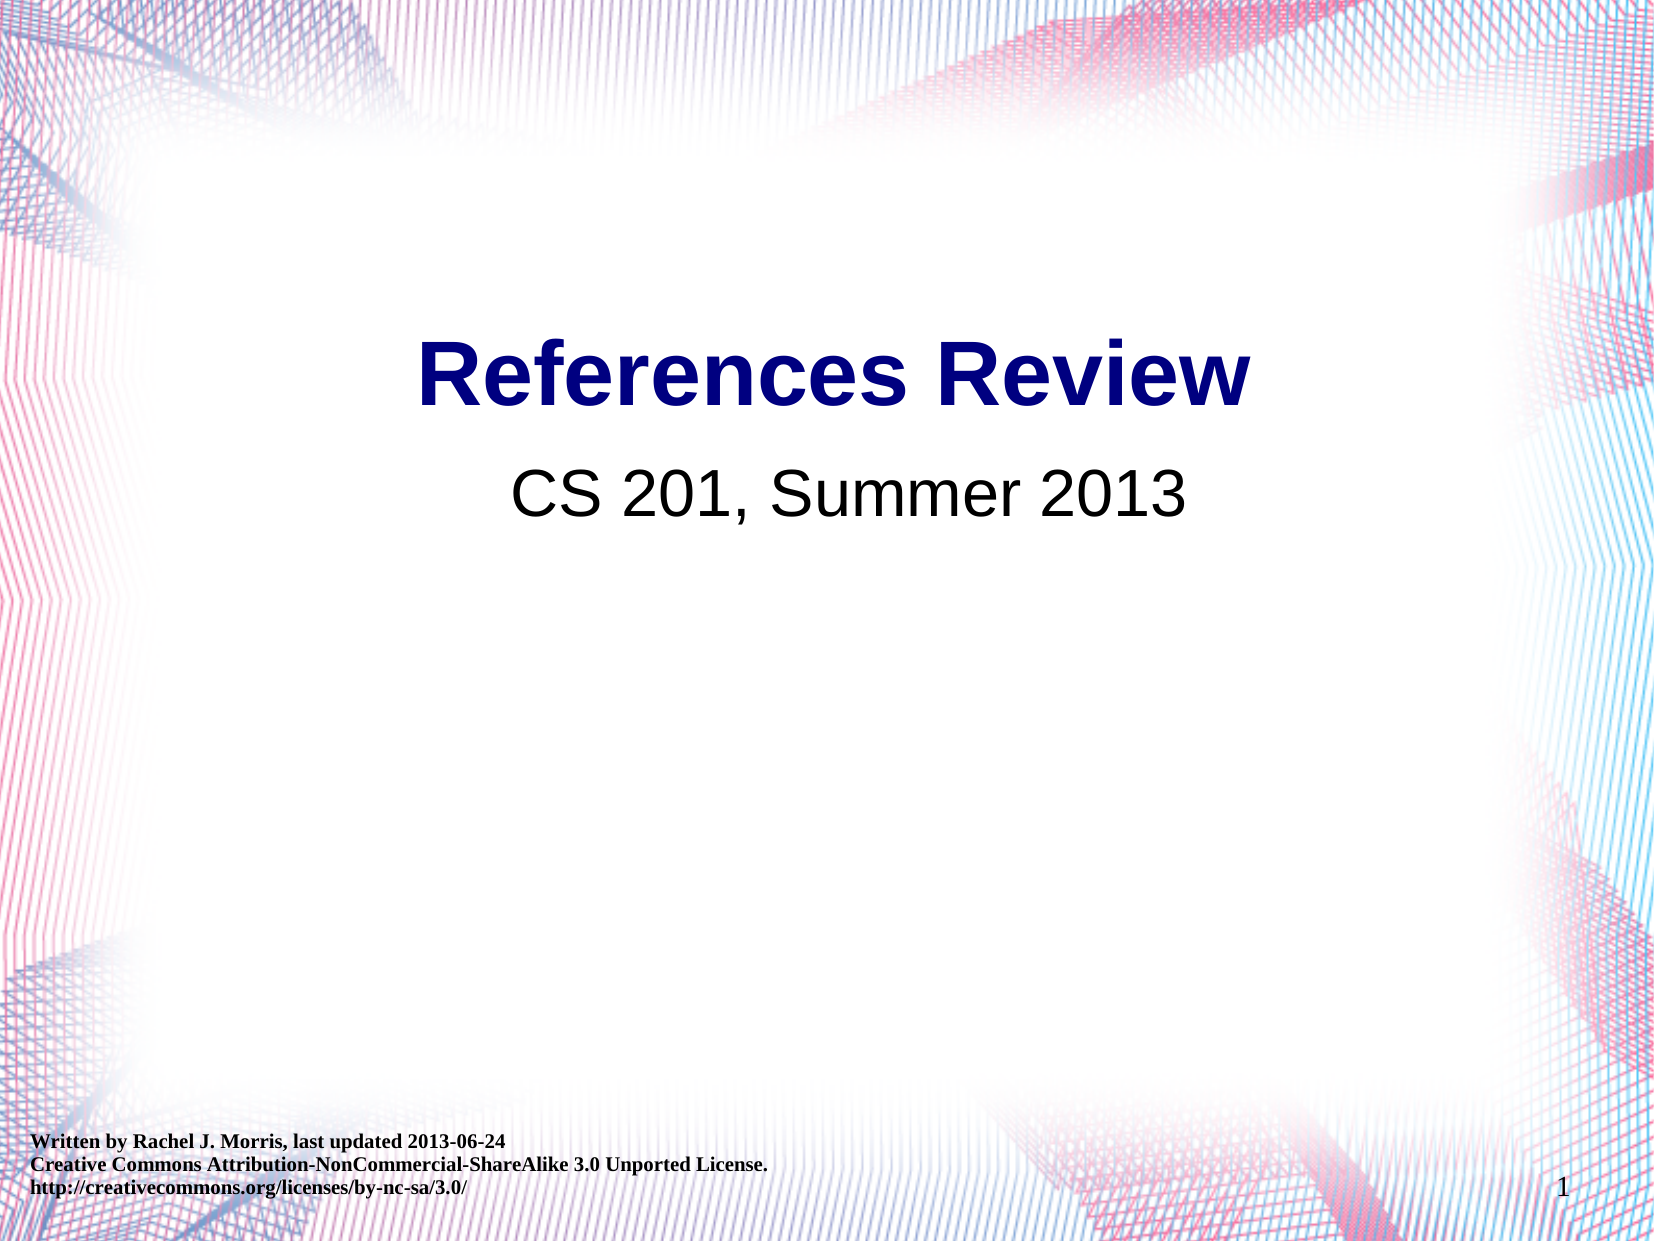

# References Review
CS 201, Summer 2013
1